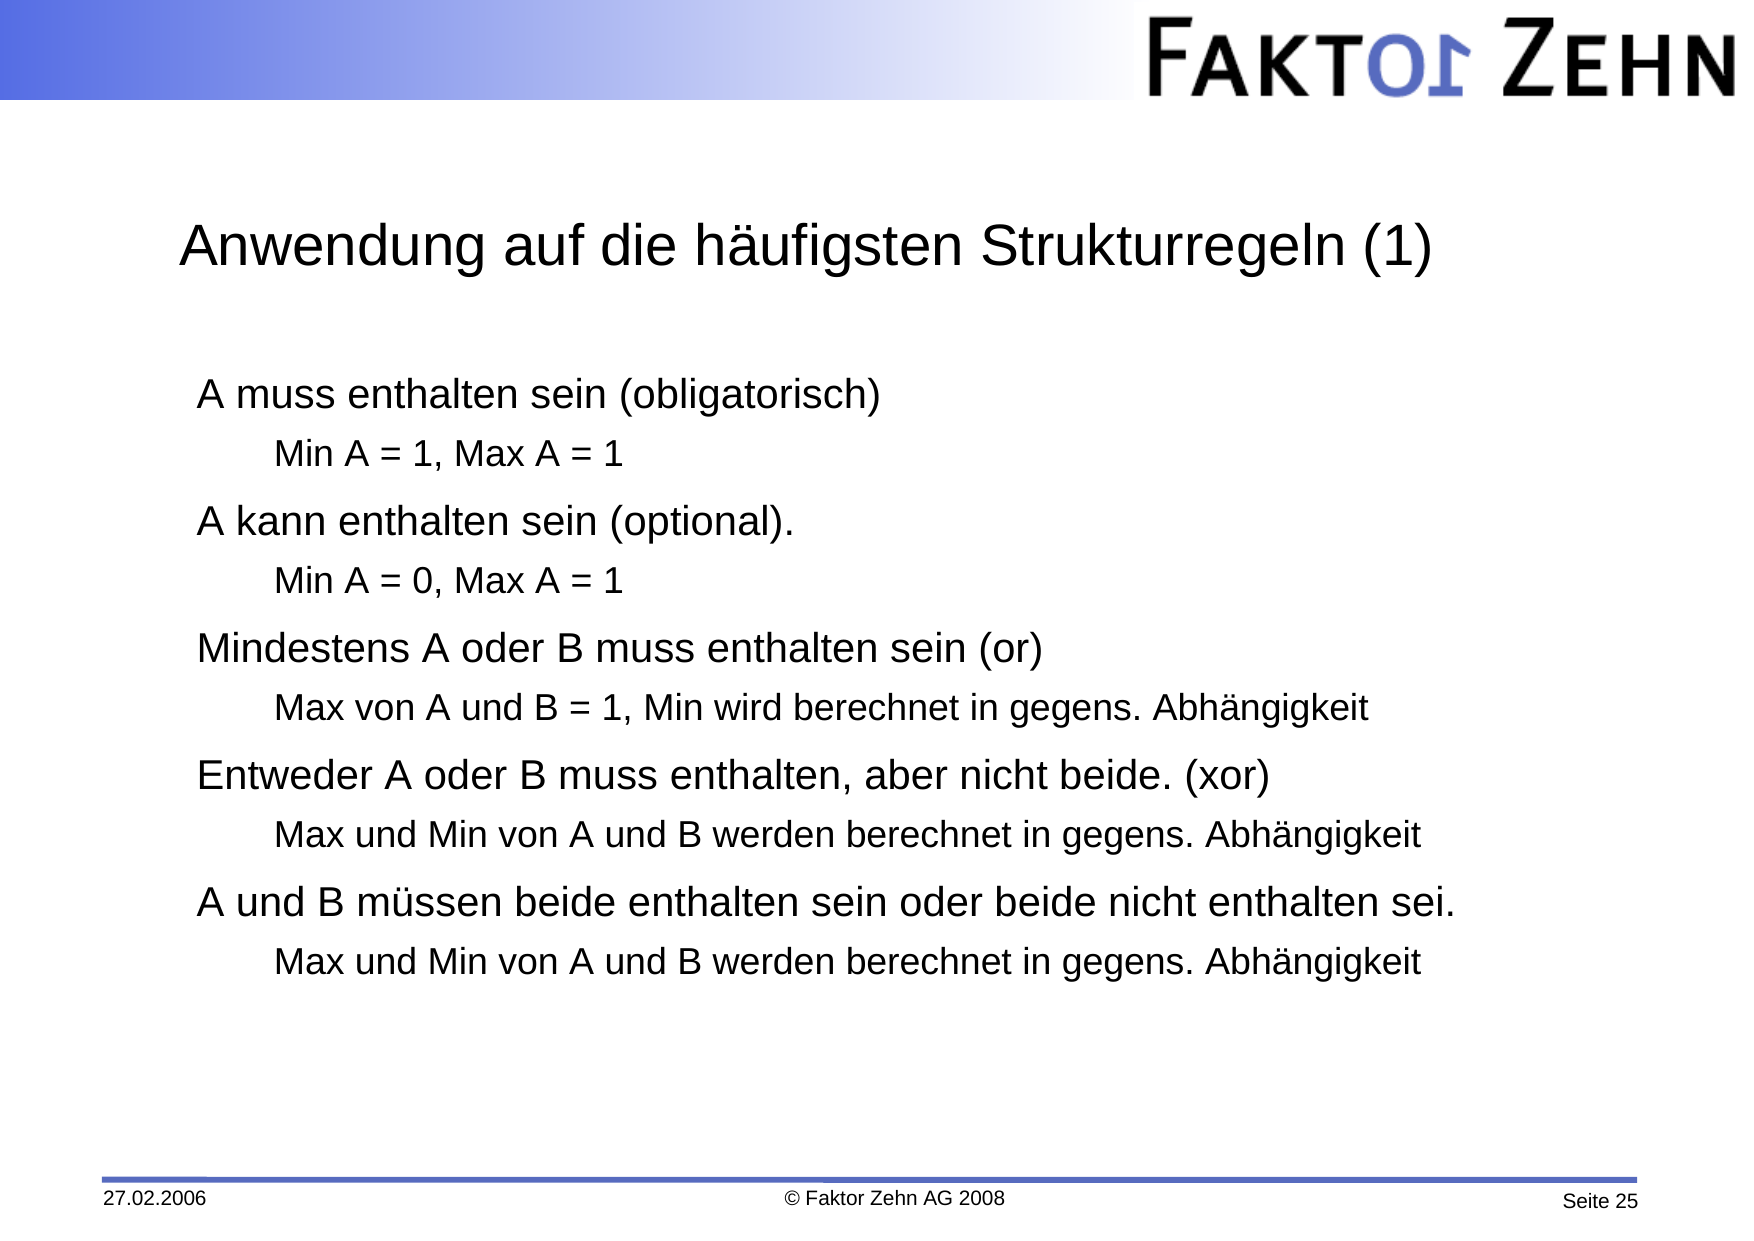

# Anwendung auf die häufigsten Strukturregeln (1)
A muss enthalten sein (obligatorisch)
Min A = 1, Max A = 1
A kann enthalten sein (optional).
Min A = 0, Max A = 1
Mindestens A oder B muss enthalten sein (or)
Max von A und B = 1, Min wird berechnet in gegens. Abhängigkeit
Entweder A oder B muss enthalten, aber nicht beide. (xor)
Max und Min von A und B werden berechnet in gegens. Abhängigkeit
A und B müssen beide enthalten sein oder beide nicht enthalten sei.
Max und Min von A und B werden berechnet in gegens. Abhängigkeit